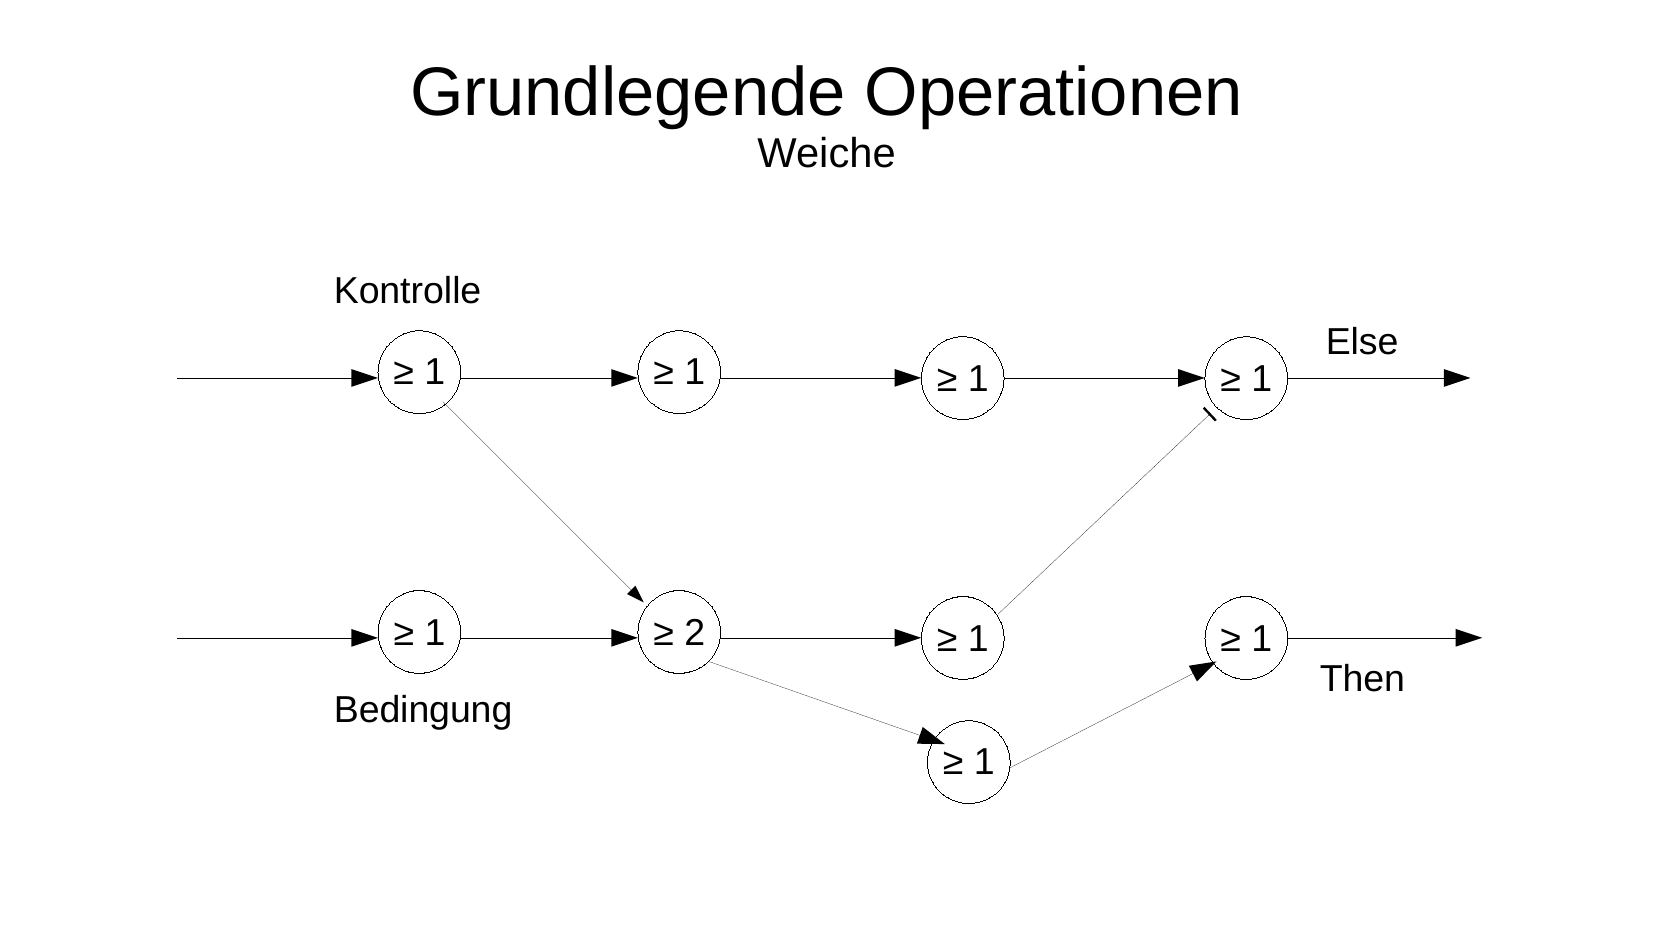

# Grundlegende Operationen Weiche
Kontrolle
Else
≥ 1
≥ 1
≥ 1
≥ 1
≥ 1
≥ 2
≥ 1
≥ 1
Then
Bedingung
≥ 1